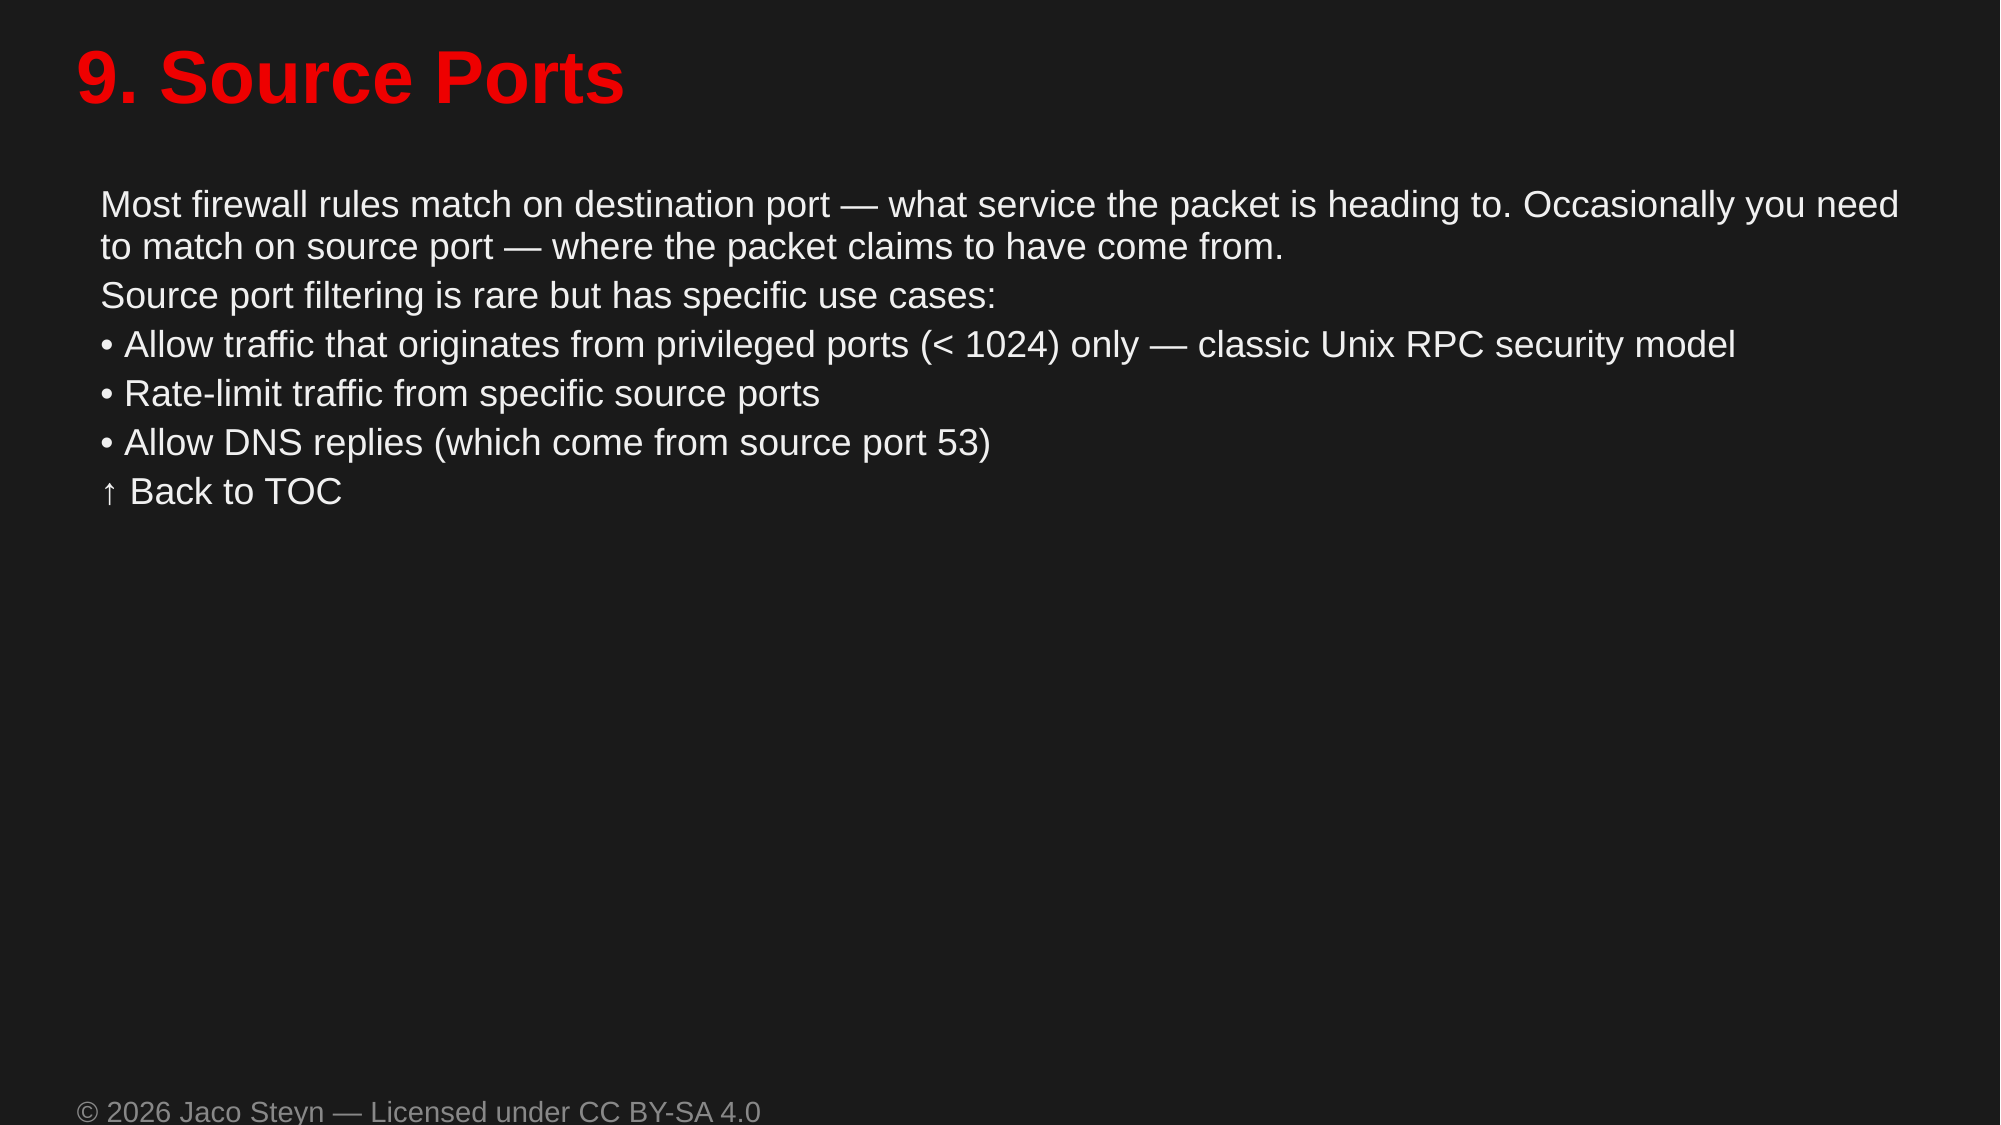

9. Source Ports
Most firewall rules match on destination port — what service the packet is heading to. Occasionally you need to match on source port — where the packet claims to have come from.
Source port filtering is rare but has specific use cases:
• Allow traffic that originates from privileged ports (< 1024) only — classic Unix RPC security model
• Rate-limit traffic from specific source ports
• Allow DNS replies (which come from source port 53)
↑ Back to TOC
© 2026 Jaco Steyn — Licensed under CC BY-SA 4.0